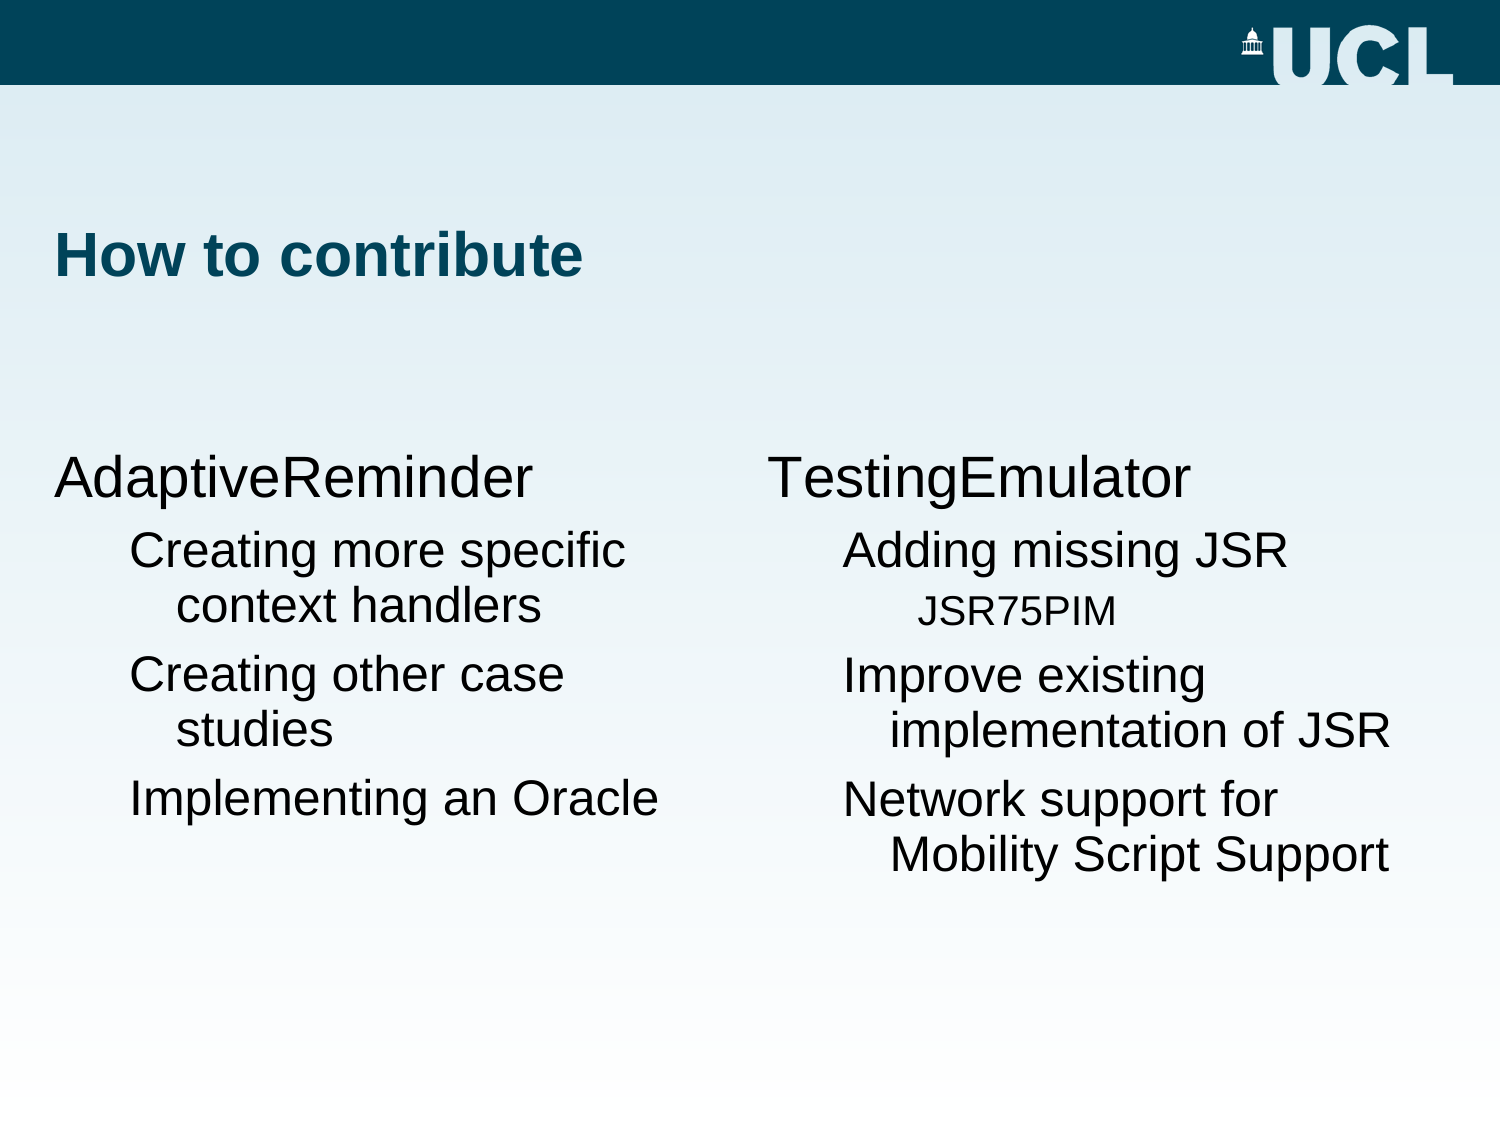

# How to contribute
AdaptiveReminder
Creating more specific context handlers
Creating other case studies
Implementing an Oracle
TestingEmulator
Adding missing JSR
JSR75PIM
Improve existing implementation of JSR
Network support for Mobility Script Support